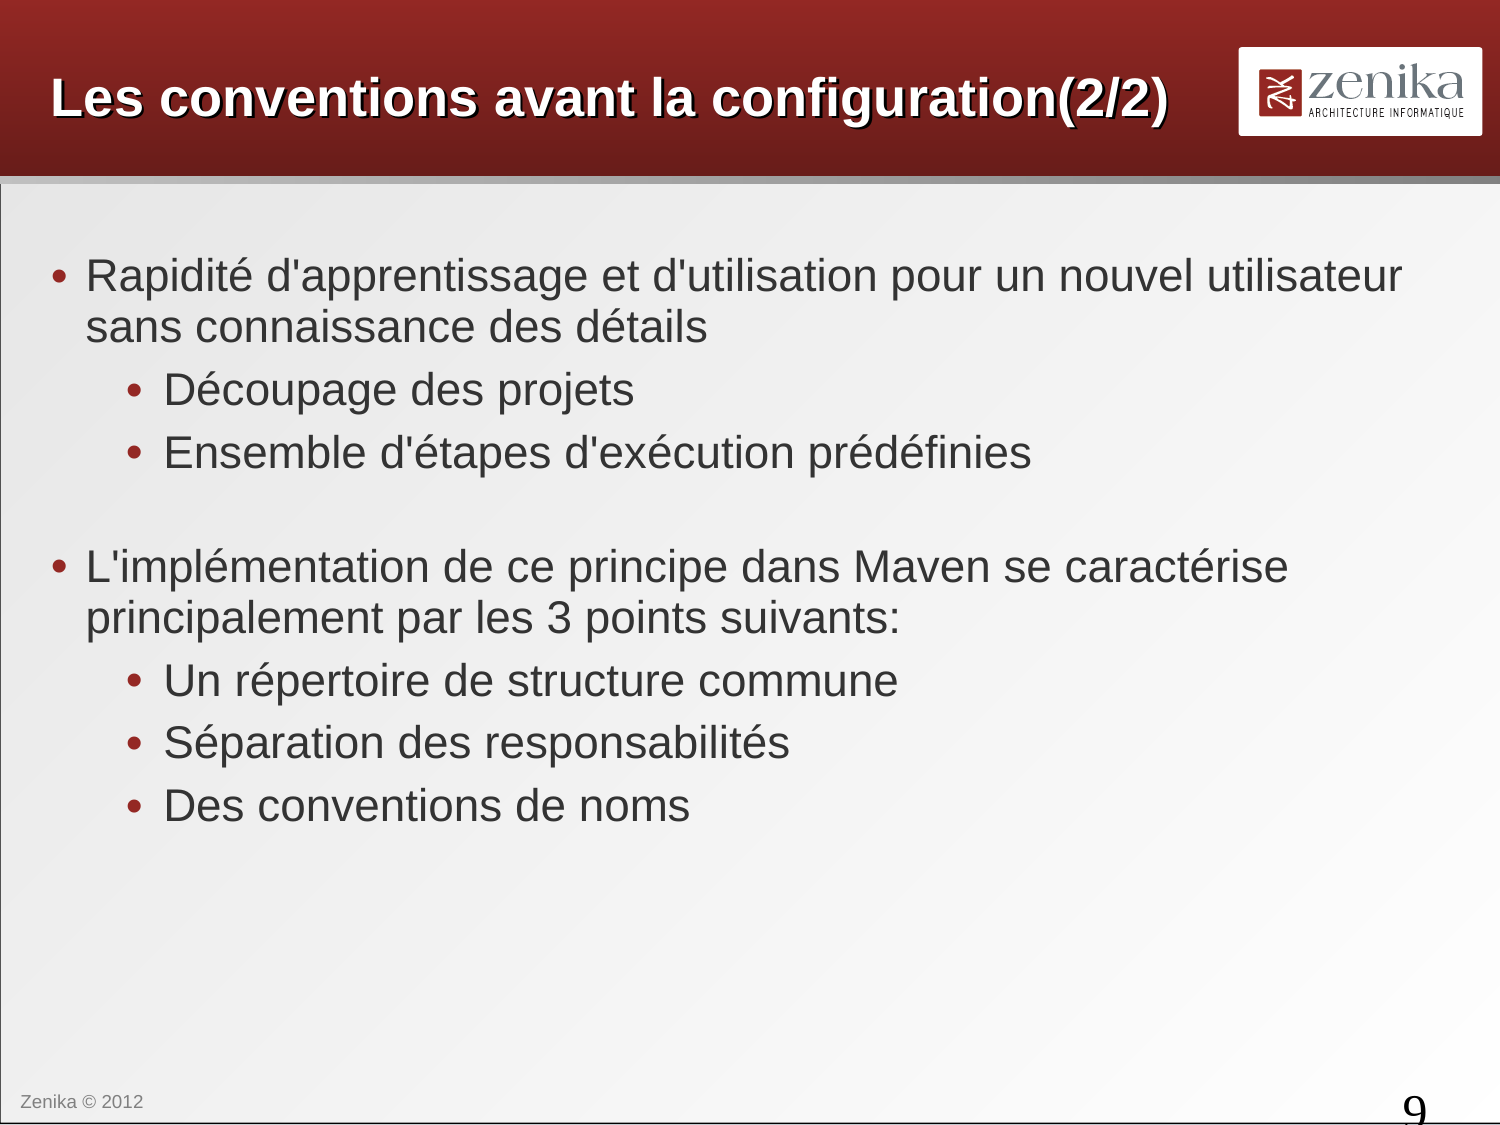

# Les conventions avant la configuration(2/2)
Rapidité d'apprentissage et d'utilisation pour un nouvel utilisateur sans connaissance des détails
Découpage des projets
Ensemble d'étapes d'exécution prédéfinies
L'implémentation de ce principe dans Maven se caractérise principalement par les 3 points suivants:
Un répertoire de structure commune
Séparation des responsabilités
Des conventions de noms